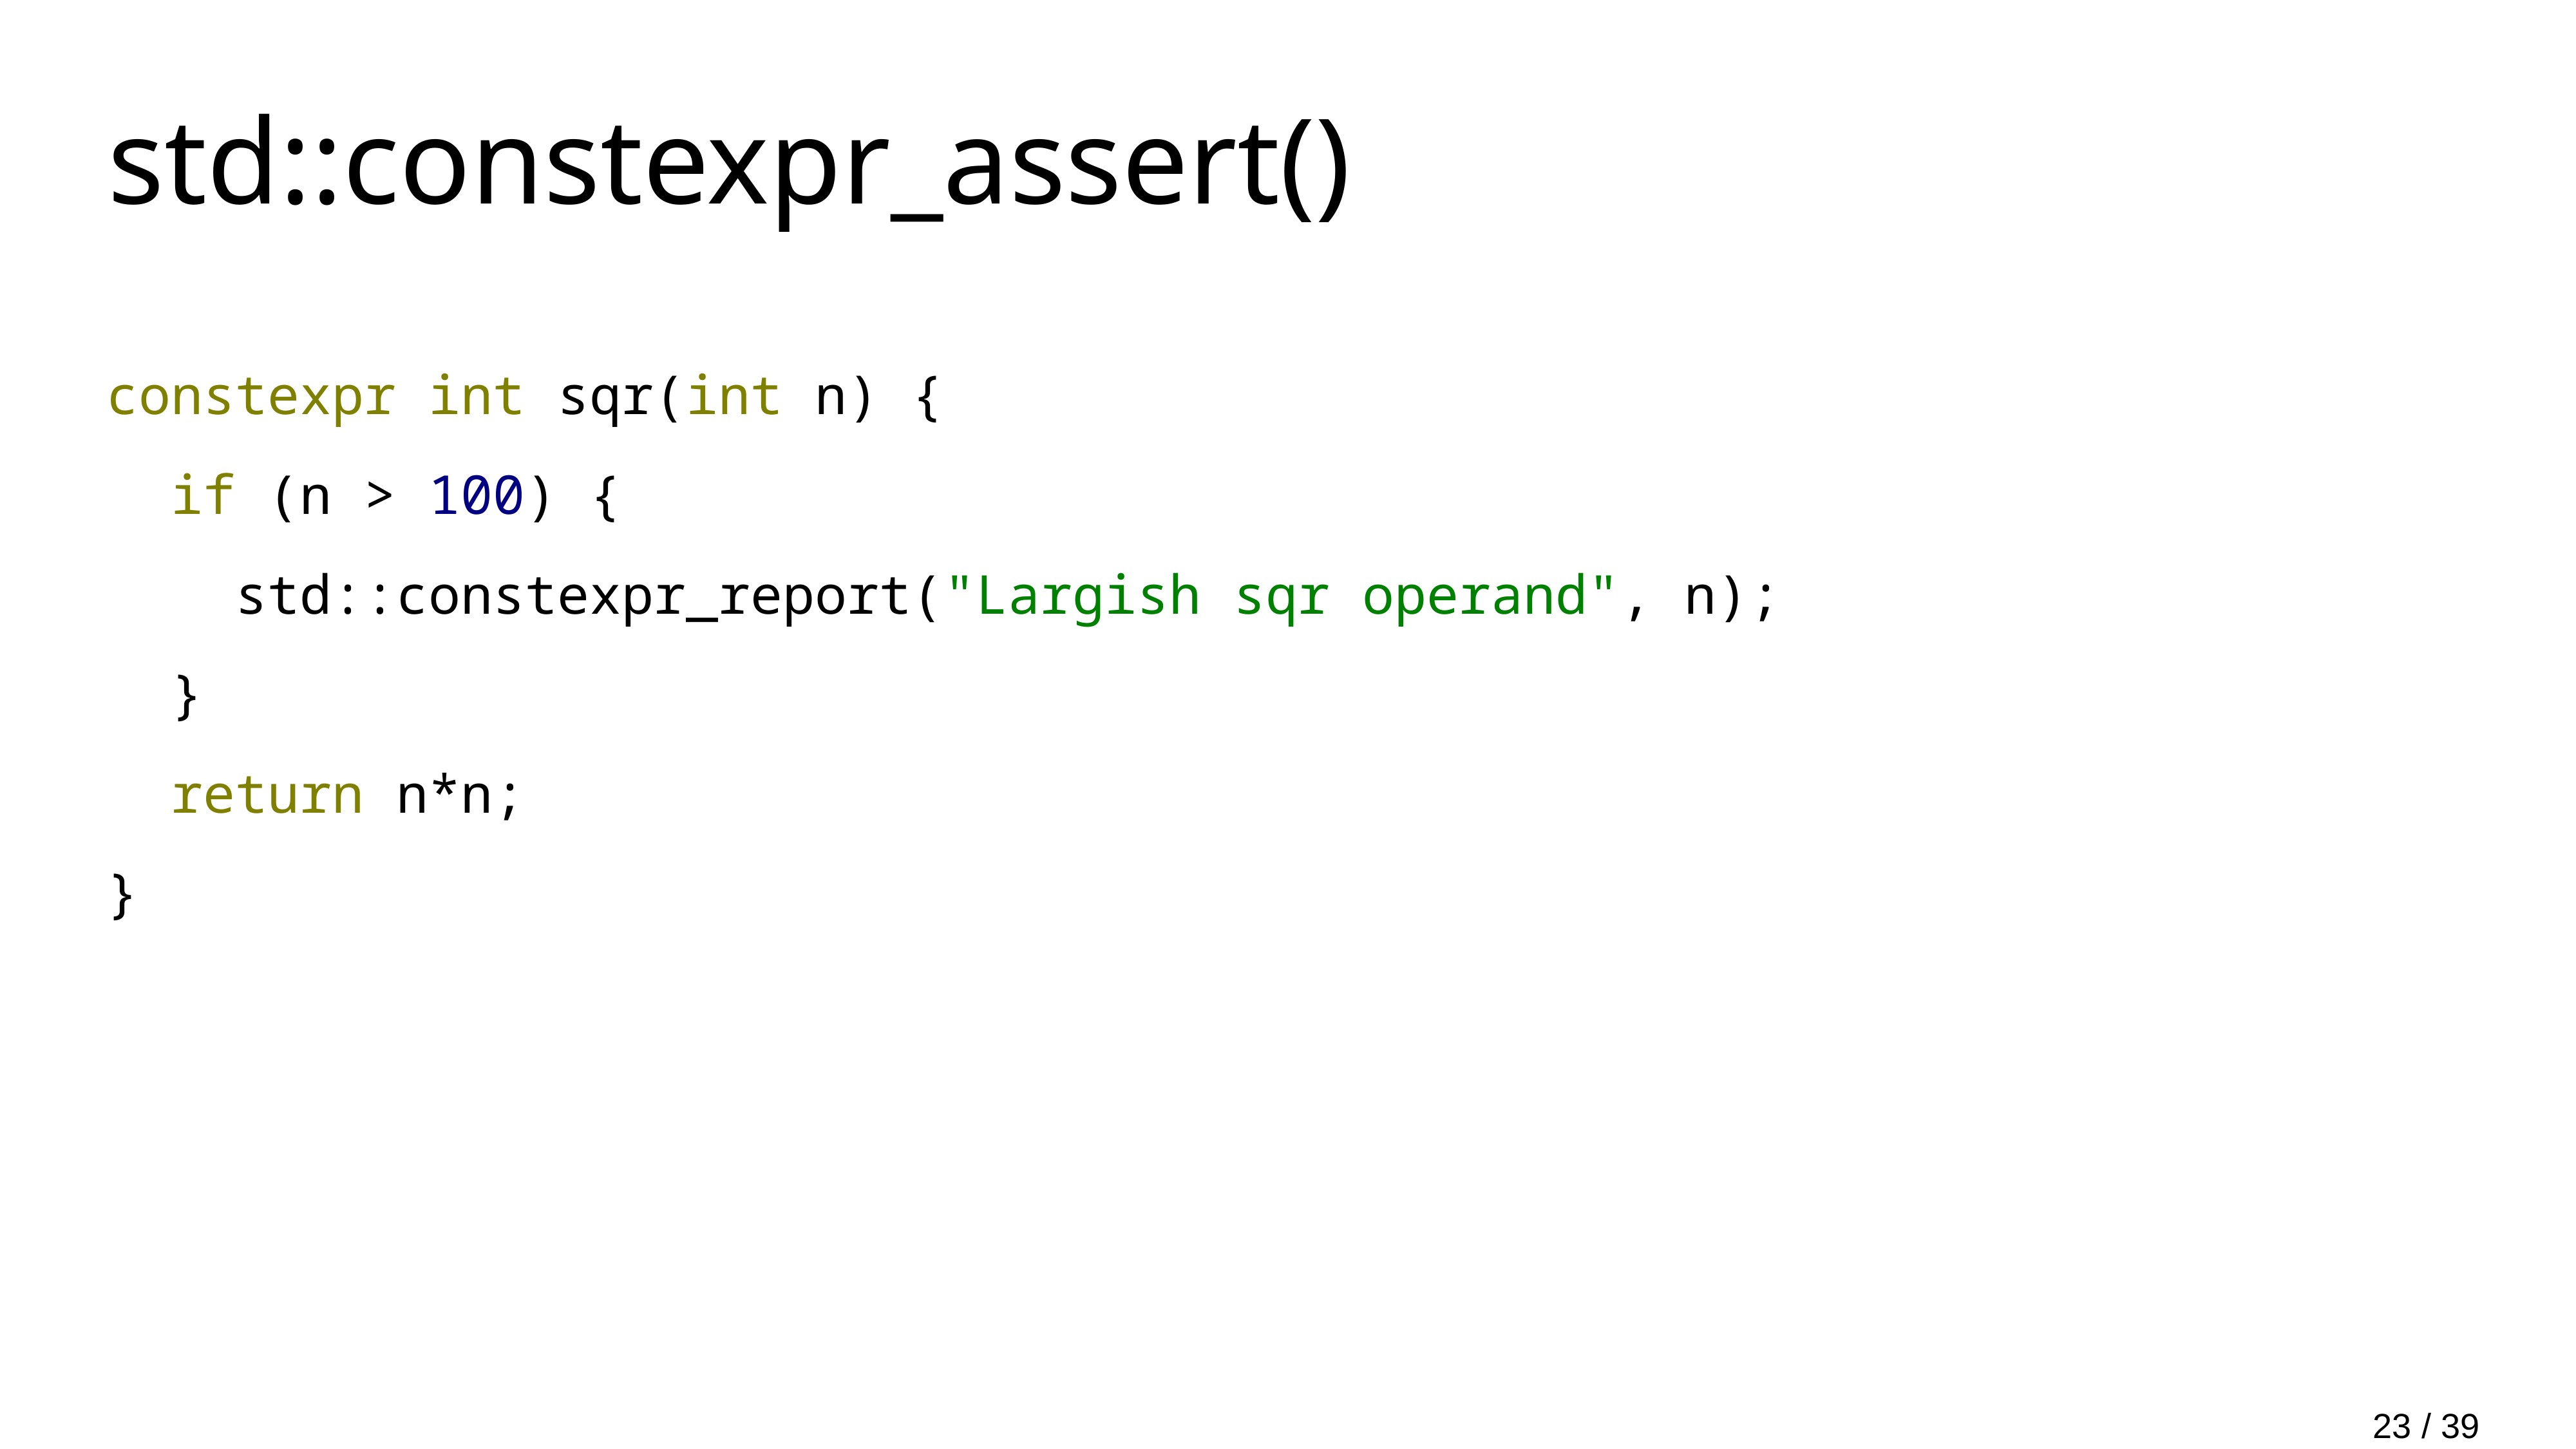

# std::constexpr_assert()
constexpr int sqr(int n) {
 if (n > 100) {
 std::constexpr_report("Largish sqr operand", n);
 }
 return n*n;
}